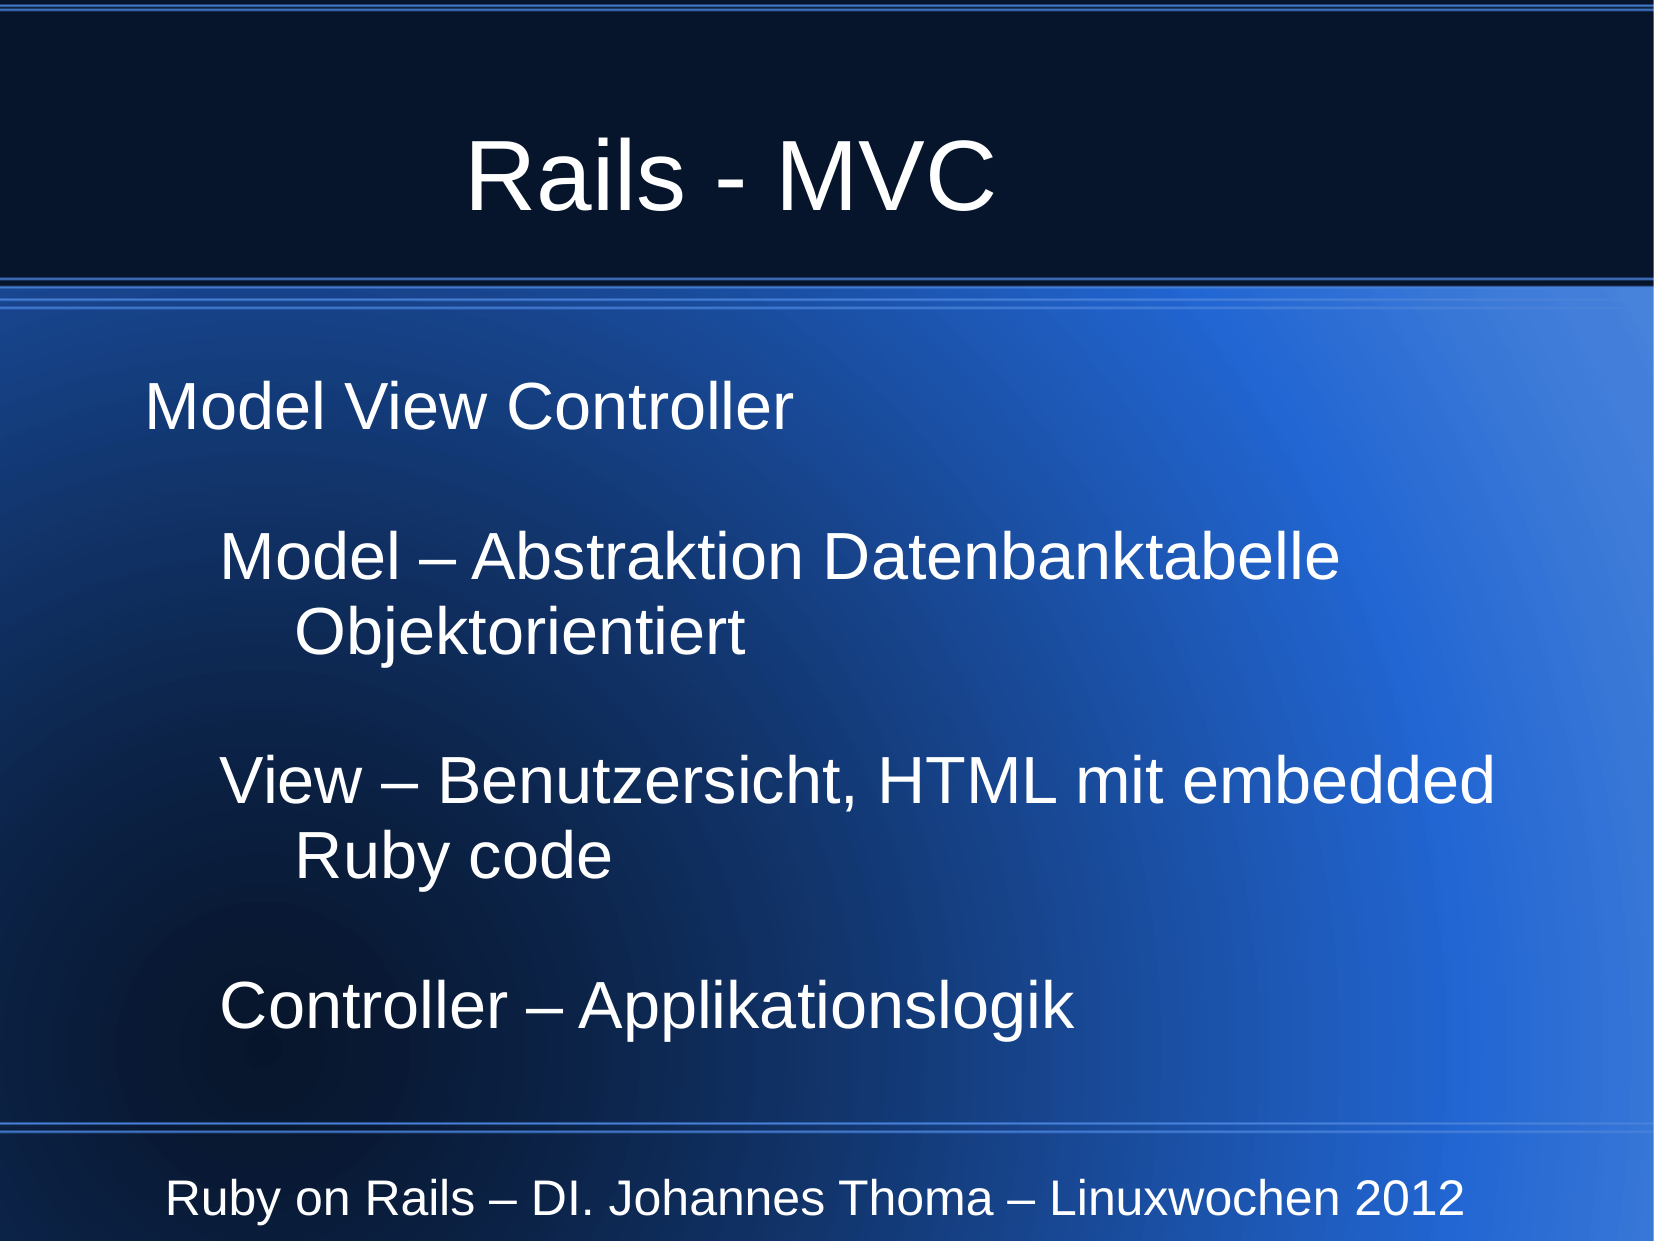

Rails - MVC
Model View Controller
	Model – Abstraktion Datenbanktabelle
		Objektorientiert
	View – Benutzersicht, HTML mit embedded
		Ruby code
	Controller – Applikationslogik
Ruby on Rails – DI. Johannes Thoma – Linuxwochen 2012